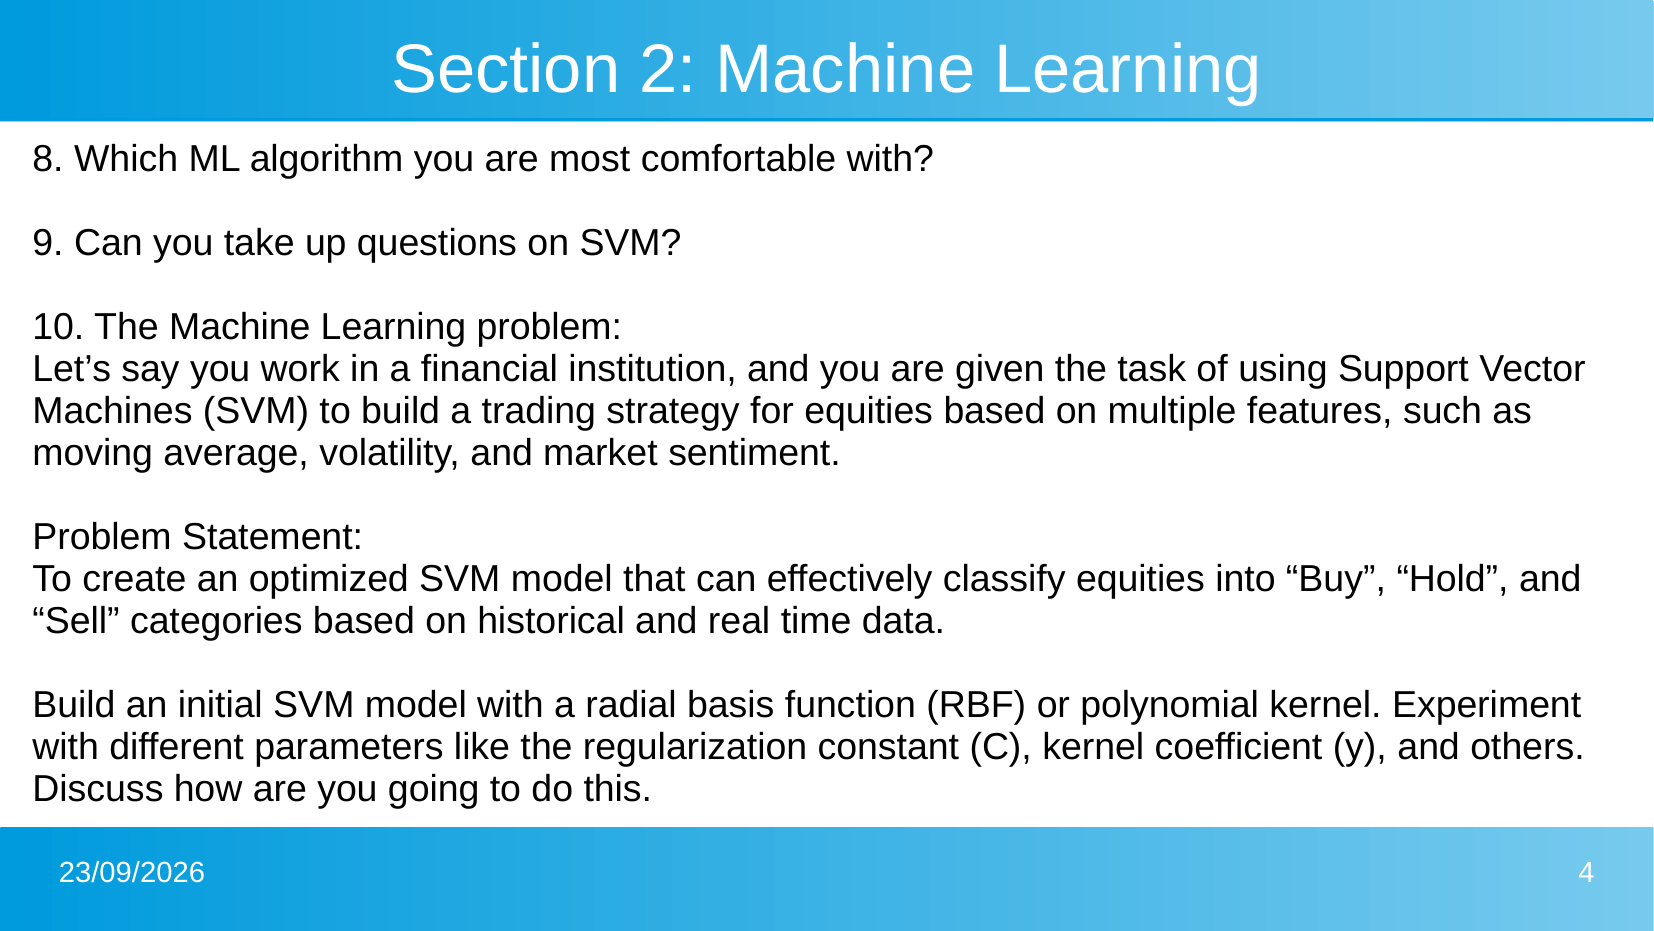

# Section 2: Machine Learning
8. Which ML algorithm you are most comfortable with?
9. Can you take up questions on SVM?
10. The Machine Learning problem:
Let’s say you work in a financial institution, and you are given the task of using Support Vector Machines (SVM) to build a trading strategy for equities based on multiple features, such as moving average, volatility, and market sentiment.
Problem Statement:
To create an optimized SVM model that can effectively classify equities into “Buy”, “Hold”, and “Sell” categories based on historical and real time data.
Build an initial SVM model with a radial basis function (RBF) or polynomial kernel. Experiment with different parameters like the regularization constant (C), kernel coefficient (y), and others.
Discuss how are you going to do this.
4